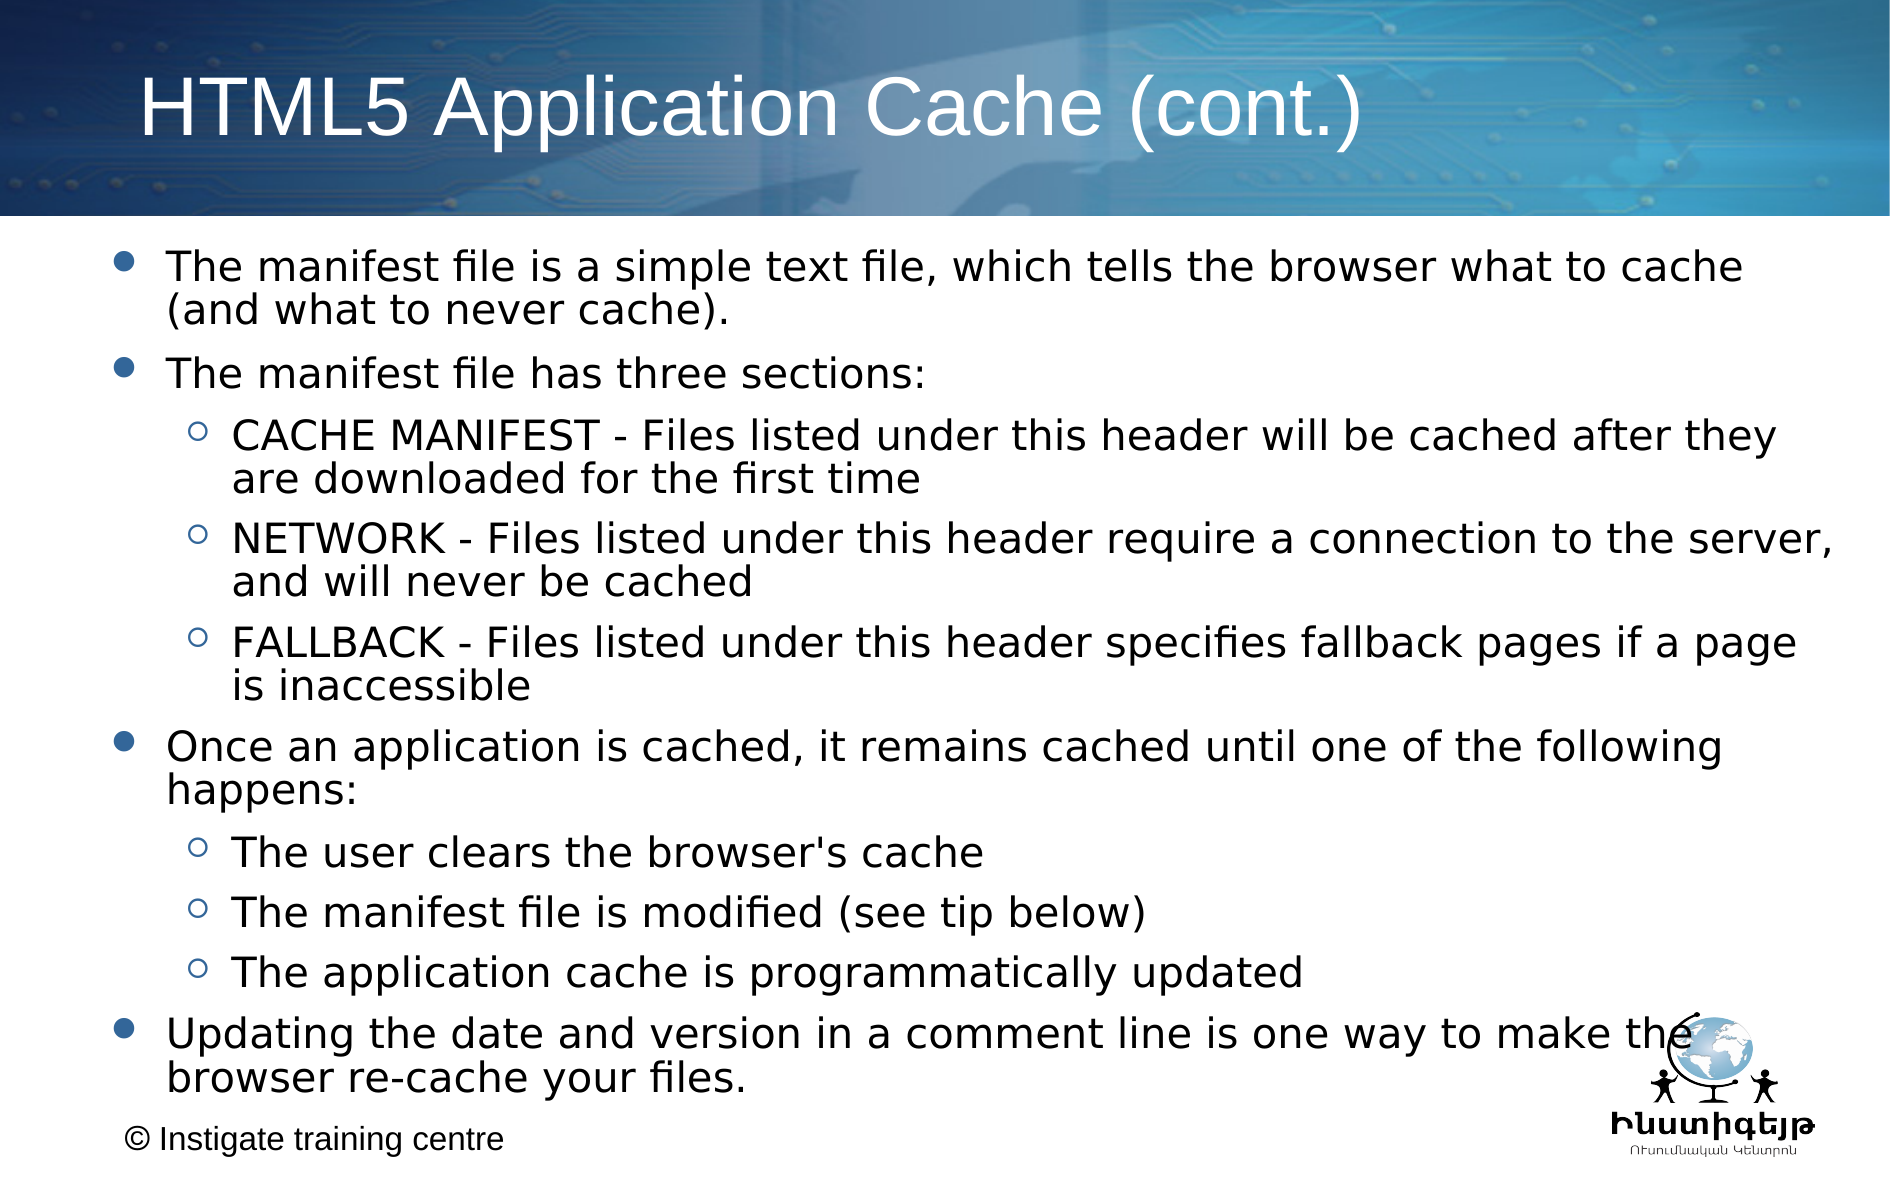

HTML5 Application Cache (cont.)
# The manifest file is a simple text file, which tells the browser what to cache (and what to never cache).
The manifest file has three sections:
CACHE MANIFEST - Files listed under this header will be cached after they are downloaded for the first time
NETWORK - Files listed under this header require a connection to the server, and will never be cached
FALLBACK - Files listed under this header specifies fallback pages if a page is inaccessible
Once an application is cached, it remains cached until one of the following happens:
The user clears the browser's cache
The manifest file is modified (see tip below)
The application cache is programmatically updated
Updating the date and version in a comment line is one way to make the browser re-cache your files.